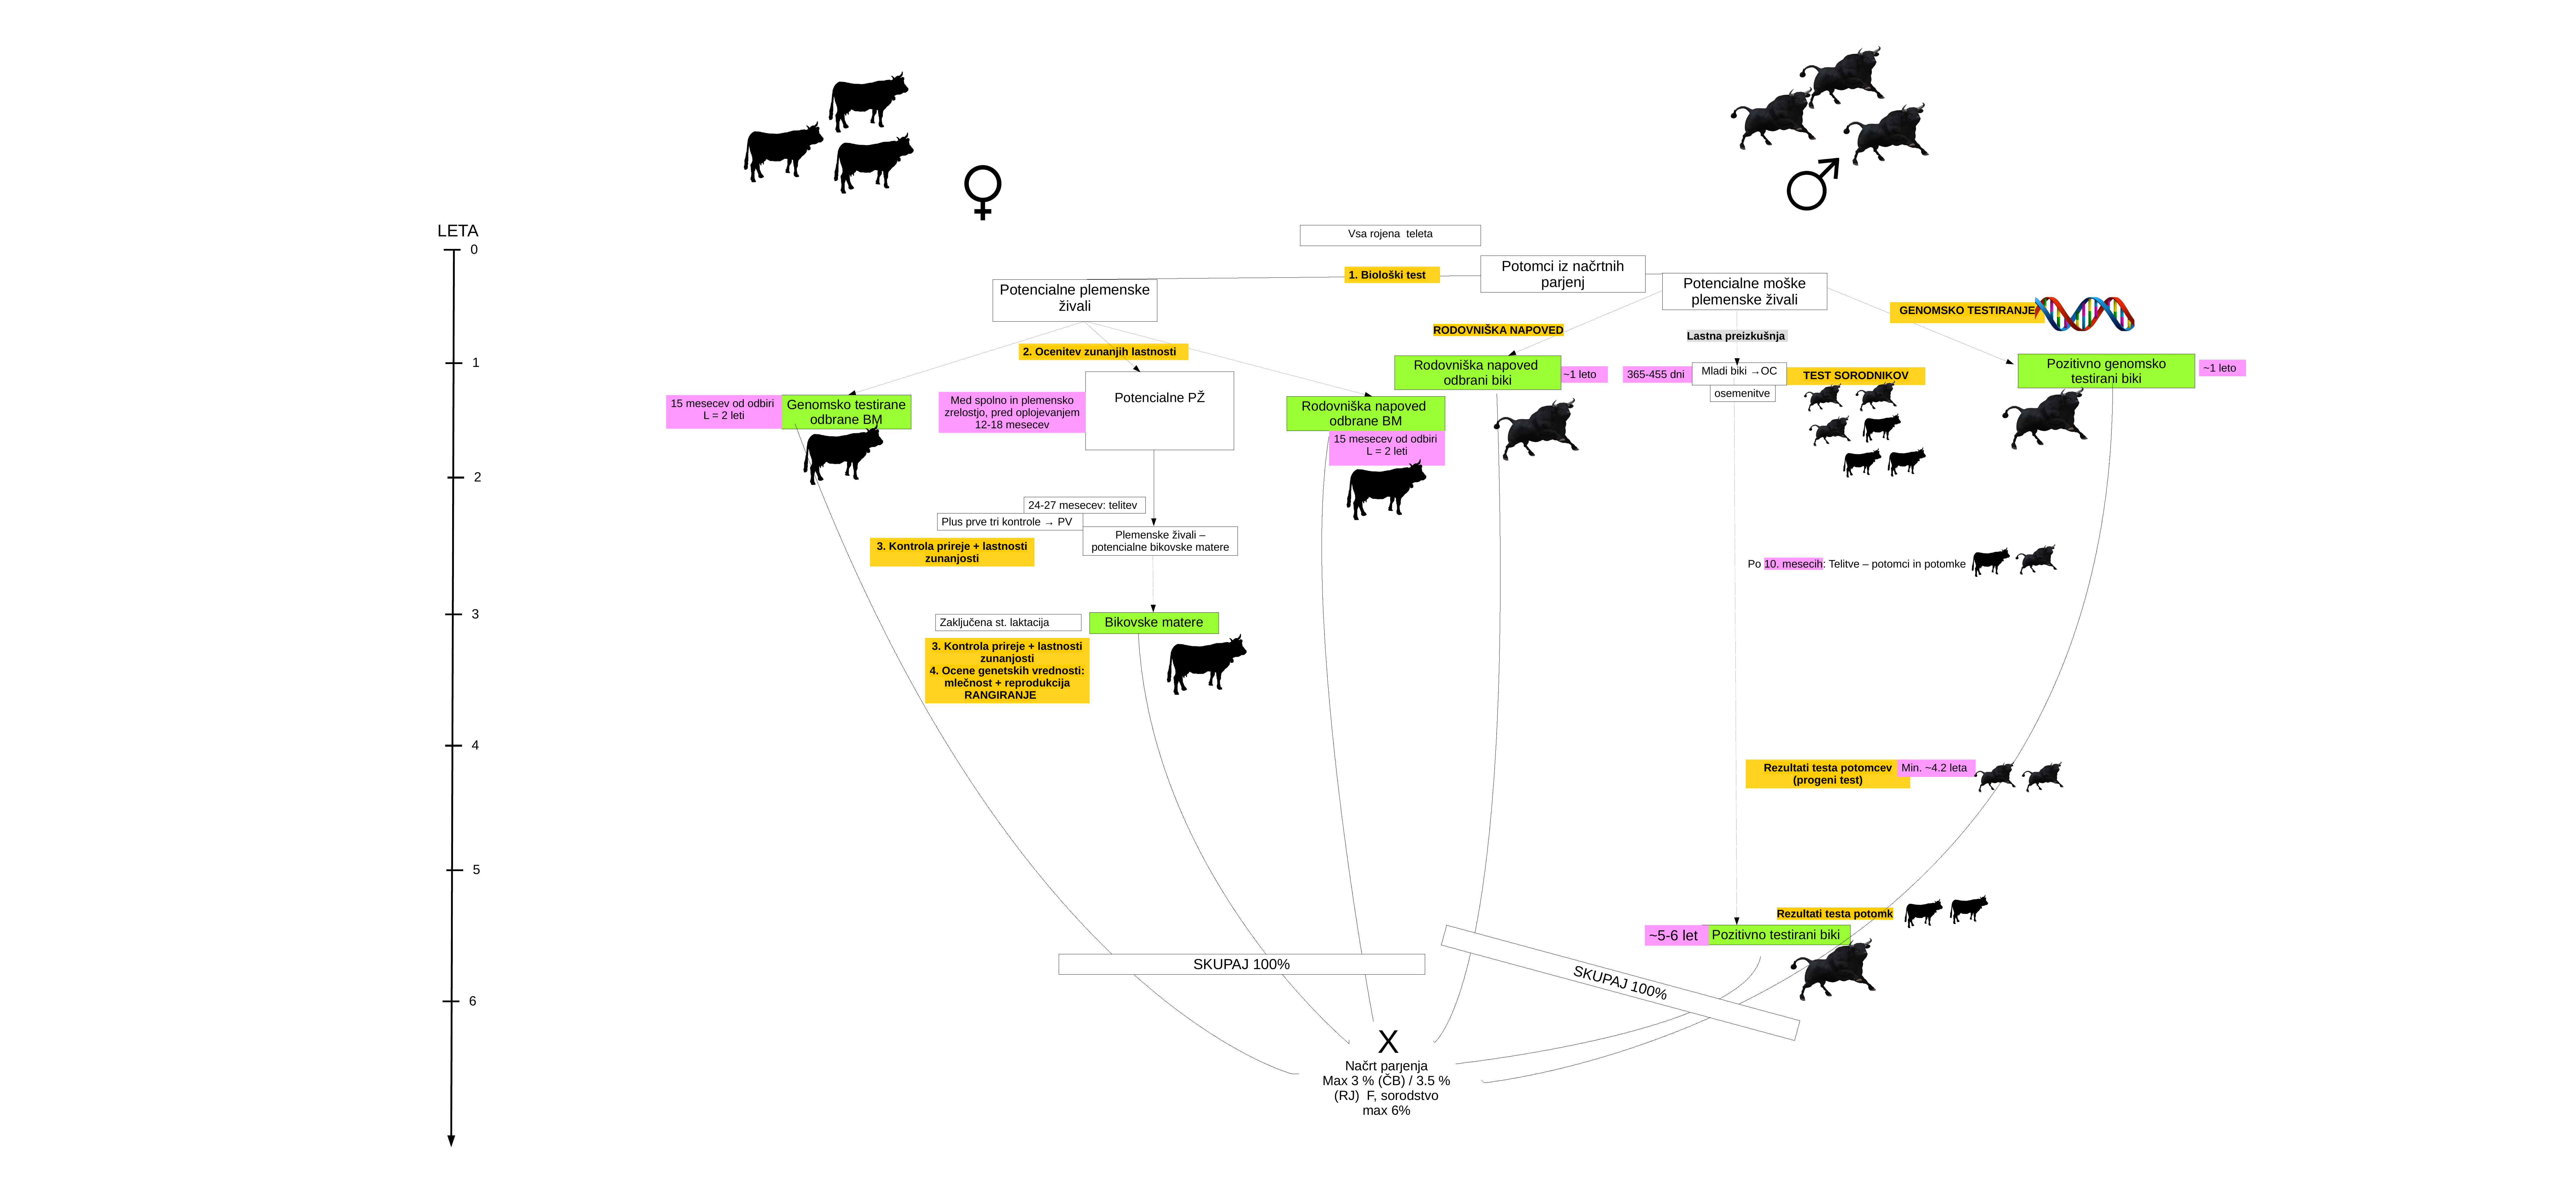

LETA
Vsa rojena teleta
0
Potomci iz načrtnih parjenj
1. Biološki test
Potencialne moške plemenske živali
Potencialne plemenske živali
GENOMSKO TESTIRANJE
RODOVNIŠKA NAPOVED
Lastna preizkušnja
2. Ocenitev zunanjih lastnosti
1
Pozitivno genomsko testirani biki
Rodovniška napoved odbrani biki
~1 leto
Mladi biki →OC
~1 leto
365-455 dni
TEST SORODNIKOV
Potencialne PŽ
osemenitve
Med spolno in plemensko zrelostjo, pred oplojevanjem
12-18 mesecev
15 mesecev od odbiri
L = 2 leti
Genomsko testirane odbrane BM
Rodovniška napoved odbrane BM
15 mesecev od odbiri
L = 2 leti
2
24-27 mesecev: telitev
Plus prve tri kontrole → PV
Plemenske živali – potencialne bikovske matere
3. Kontrola prireje + lastnosti zunanjosti
Po 10. mesecih: Telitve – potomci in potomke
3
Bikovske matere
Zaključena st. laktacija
3. Kontrola prireje + lastnosti zunanjosti
4. Ocene genetskih vrednosti: mlečnost + reprodukcija
RANGIRANJE
4
Rezultati testa potomcev (progeni test)
Min. ~4.2 leta
5
Rezultati testa potomk
~5-6 let
Pozitivno testirani biki
SKUPAJ 100%
SKUPAJ 100%
6
X
Načrt parjenja
Max 3 % (ČB) / 3.5 % (RJ) F, sorodstvo max 6%